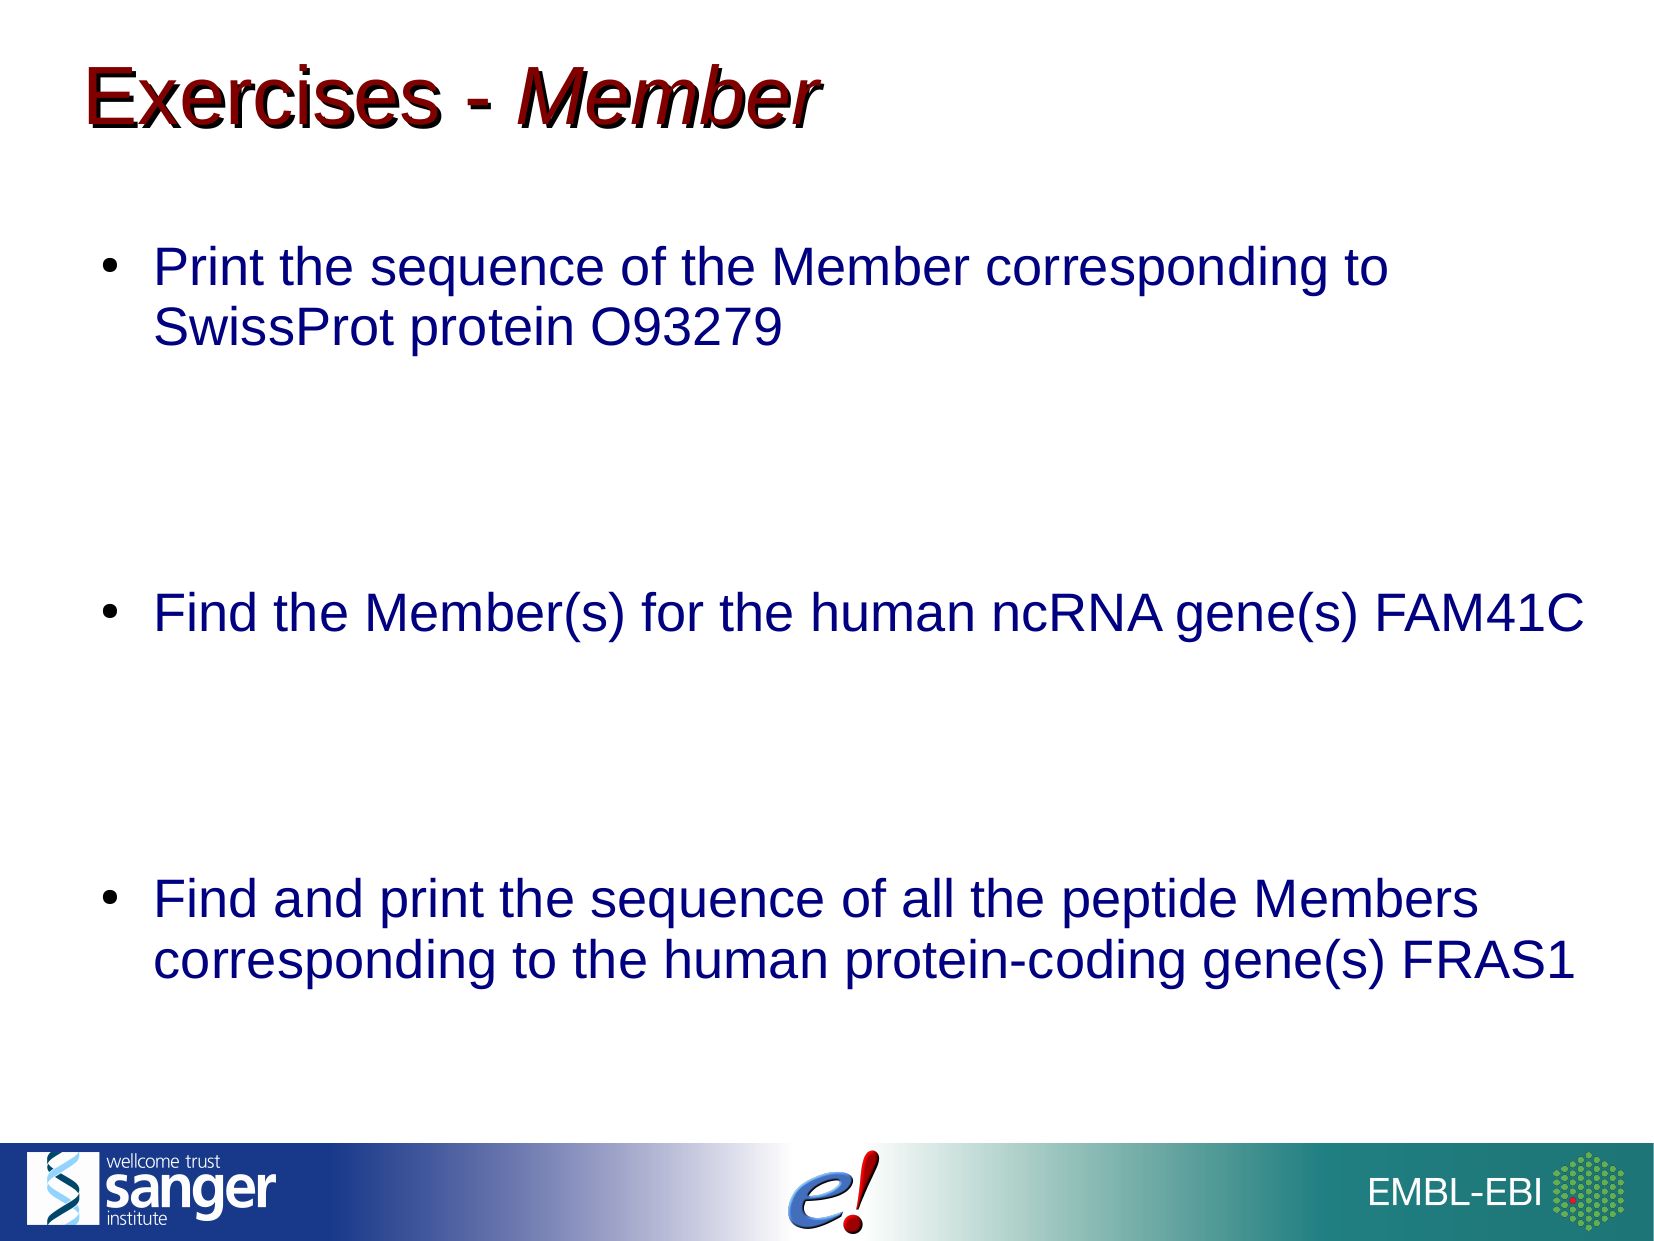

# Exercises - Member
Print the sequence of the Member corresponding to SwissProt protein O93279
Find the Member(s) for the human ncRNA gene(s) FAM41C
Find and print the sequence of all the peptide Members corresponding to the human protein-coding gene(s) FRAS1